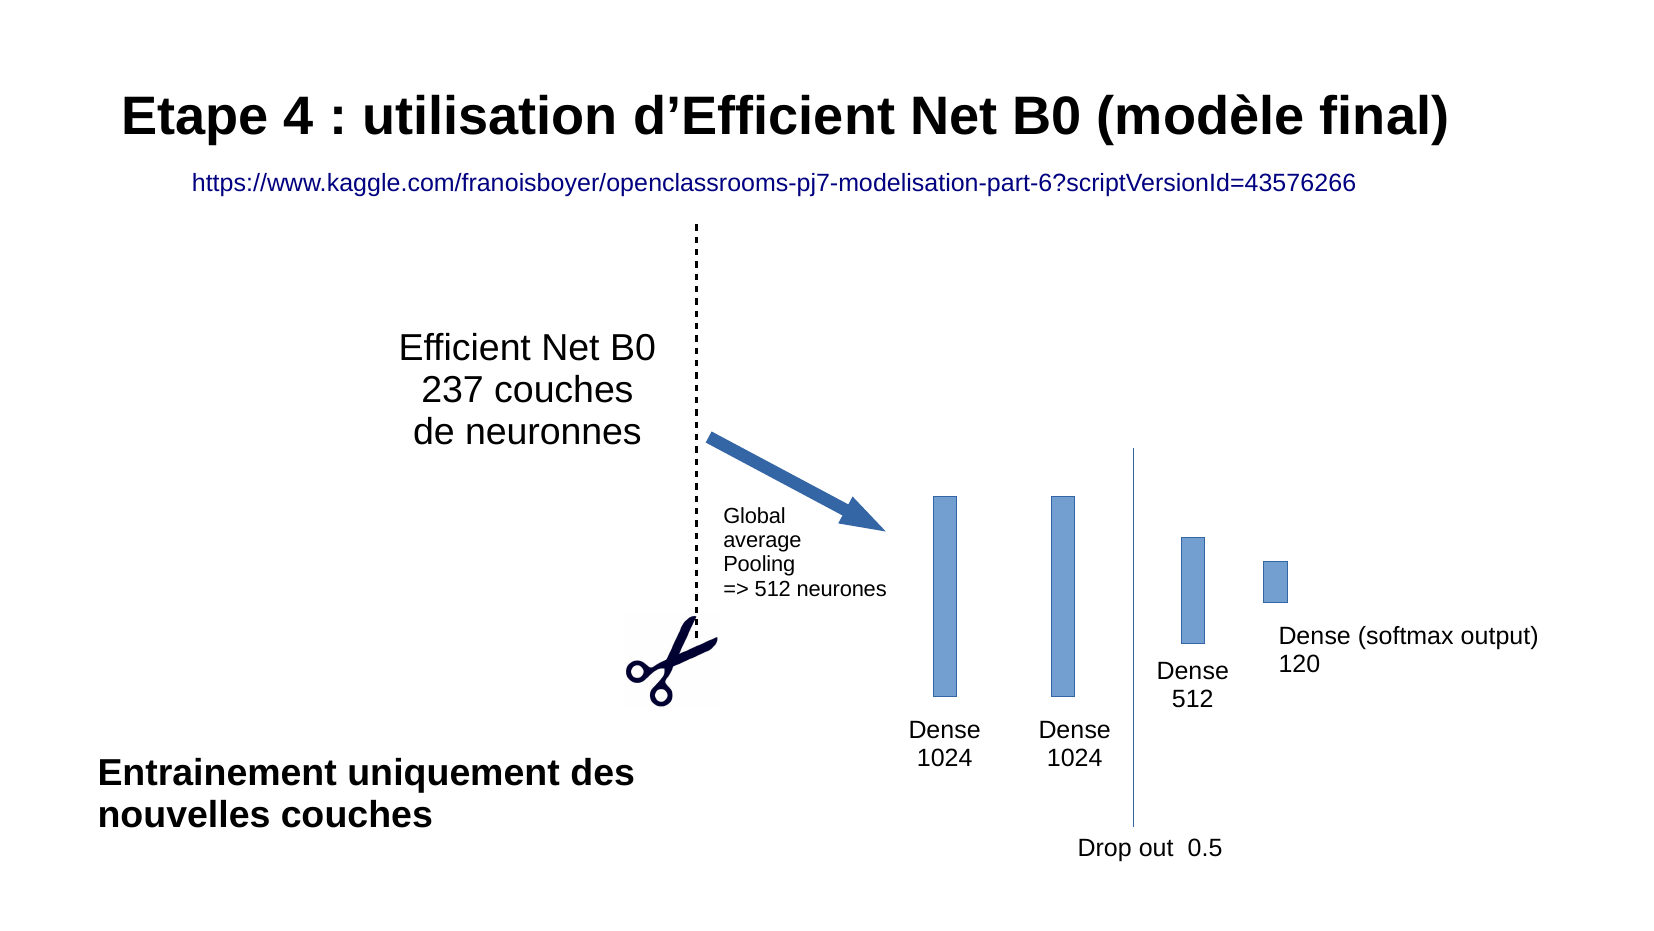

Etape 4 : utilisation d’Efficient Net B0 (modèle final)
https://www.kaggle.com/franoisboyer/openclassrooms-pj7-modelisation-part-6?scriptVersionId=43576266
Efficient Net B0
237 couches
de neuronnes
Global
average
Pooling
=> 512 neurones
Dense (softmax output)
120
Dense
512
Dense
1024
Dense
1024
Entrainement uniquement des
nouvelles couches
Drop out 0.5